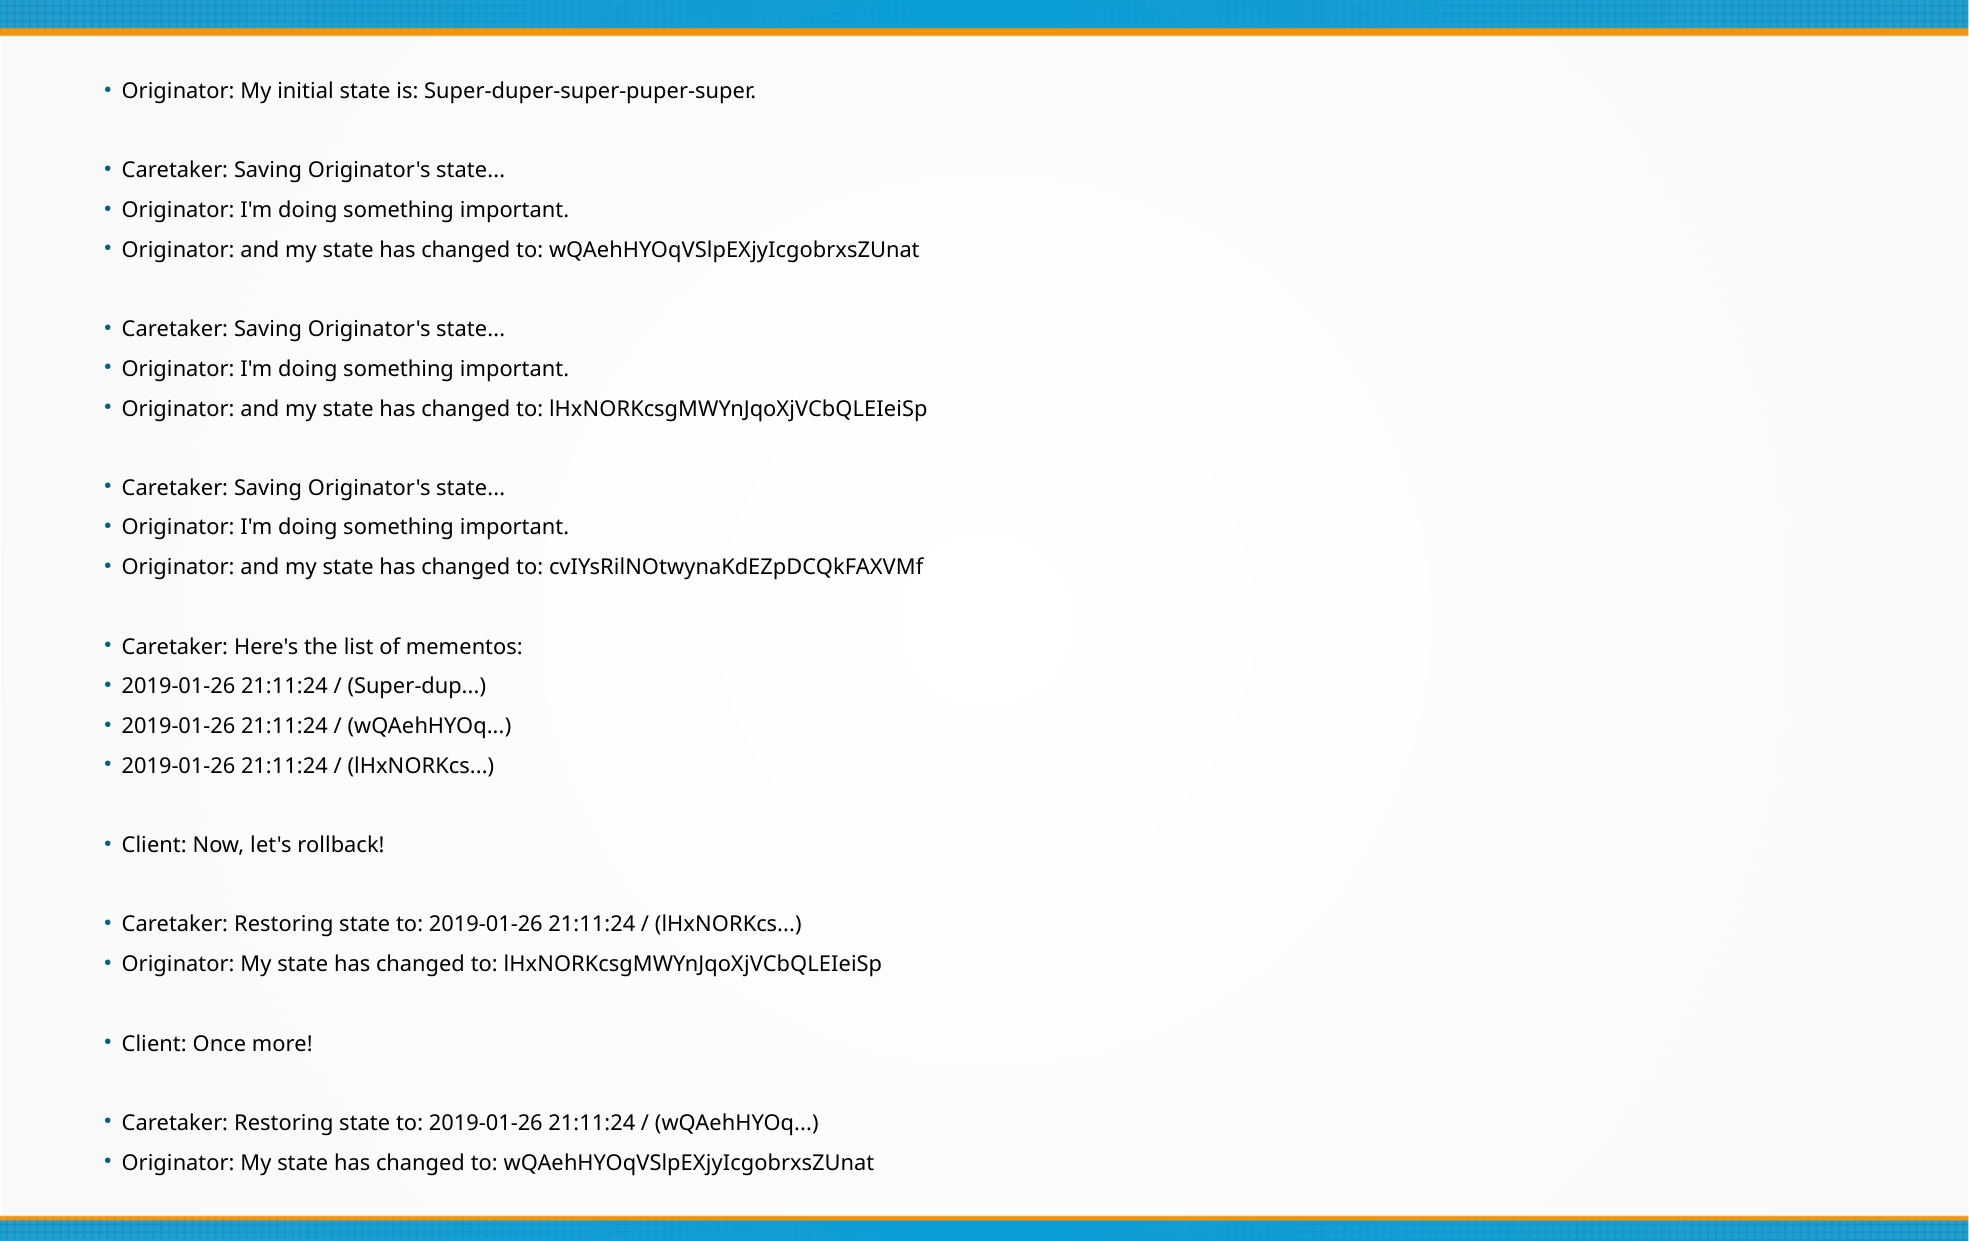

# Originator: My initial state is: Super-duper-super-puper-super.
Caretaker: Saving Originator's state...
Originator: I'm doing something important.
Originator: and my state has changed to: wQAehHYOqVSlpEXjyIcgobrxsZUnat
Caretaker: Saving Originator's state...
Originator: I'm doing something important.
Originator: and my state has changed to: lHxNORKcsgMWYnJqoXjVCbQLEIeiSp
Caretaker: Saving Originator's state...
Originator: I'm doing something important.
Originator: and my state has changed to: cvIYsRilNOtwynaKdEZpDCQkFAXVMf
Caretaker: Here's the list of mementos:
2019-01-26 21:11:24 / (Super-dup...)
2019-01-26 21:11:24 / (wQAehHYOq...)
2019-01-26 21:11:24 / (lHxNORKcs...)
Client: Now, let's rollback!
Caretaker: Restoring state to: 2019-01-26 21:11:24 / (lHxNORKcs...)
Originator: My state has changed to: lHxNORKcsgMWYnJqoXjVCbQLEIeiSp
Client: Once more!
Caretaker: Restoring state to: 2019-01-26 21:11:24 / (wQAehHYOq...)
Originator: My state has changed to: wQAehHYOqVSlpEXjyIcgobrxsZUnat